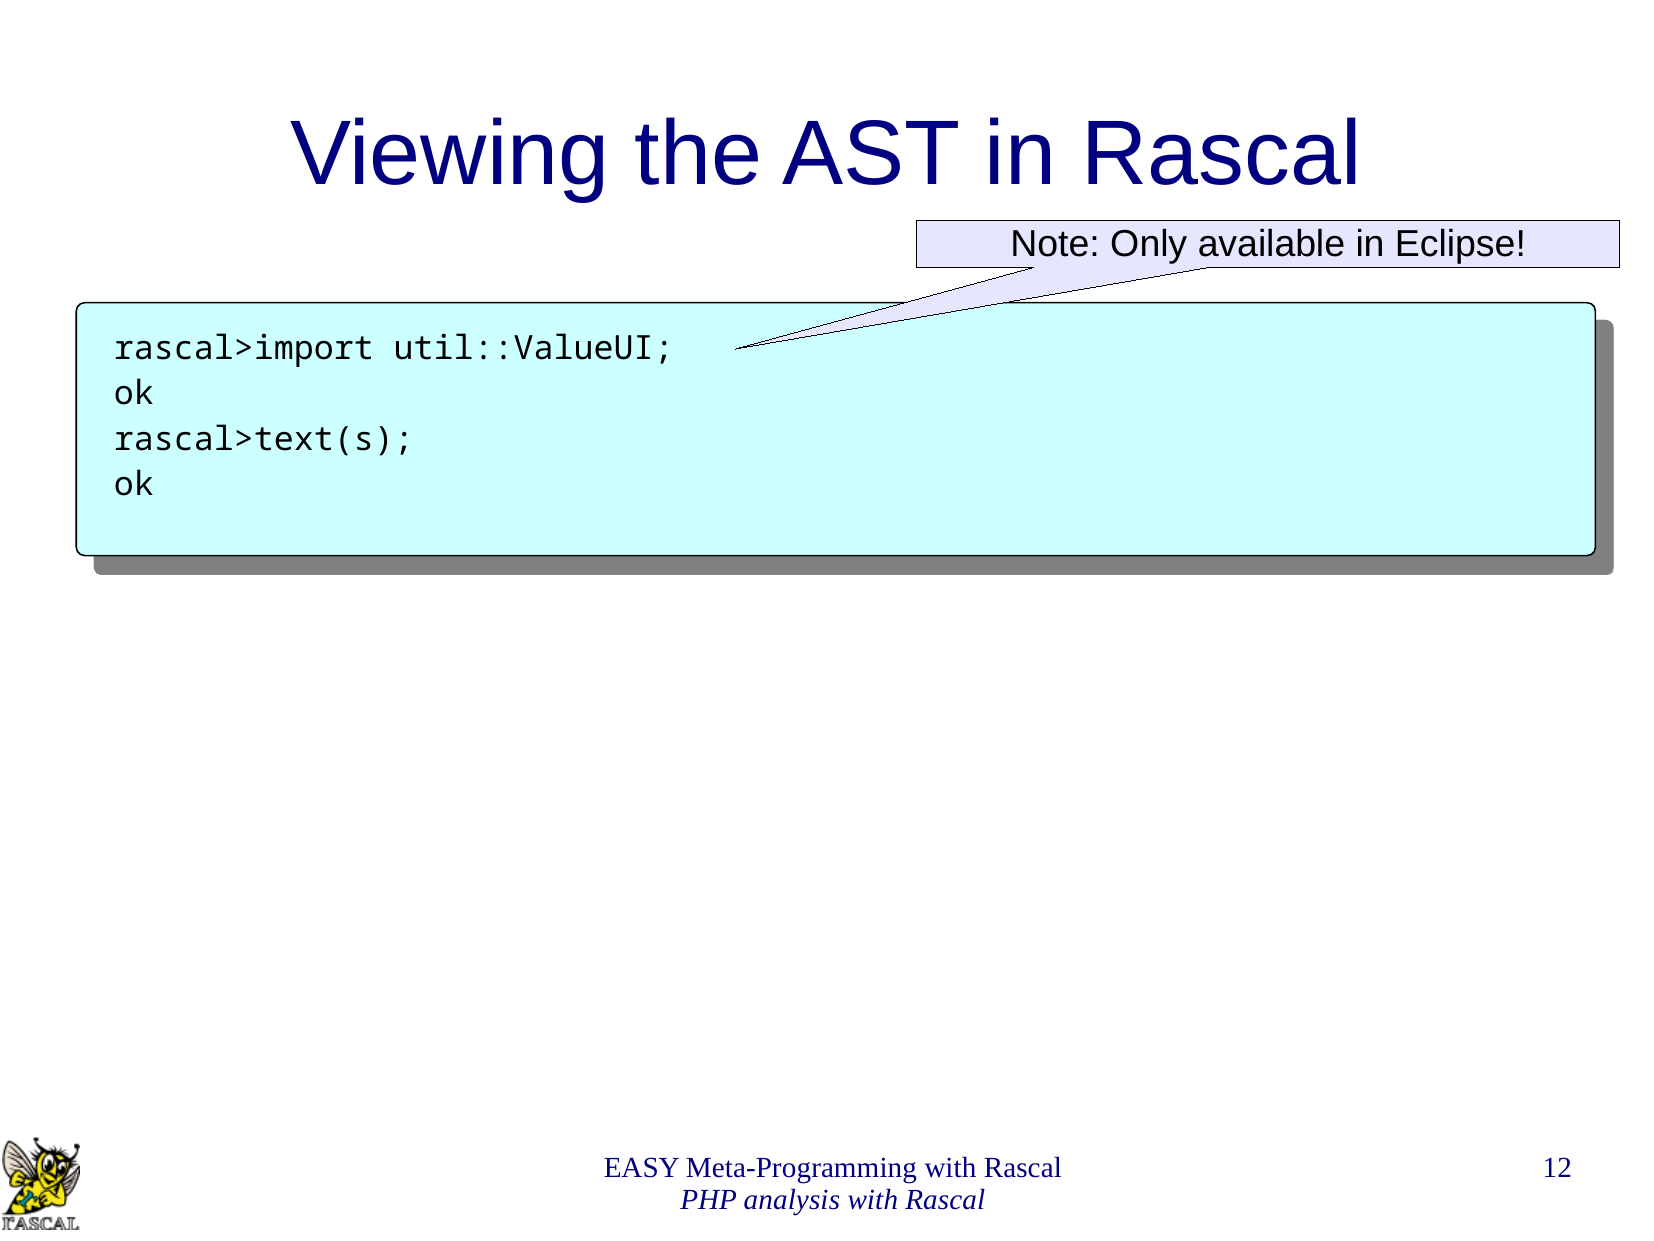

# Viewing the AST in Rascal
Note: Only available in Eclipse!
rascal>import util::ValueUI;
ok
rascal>text(s);
ok
12